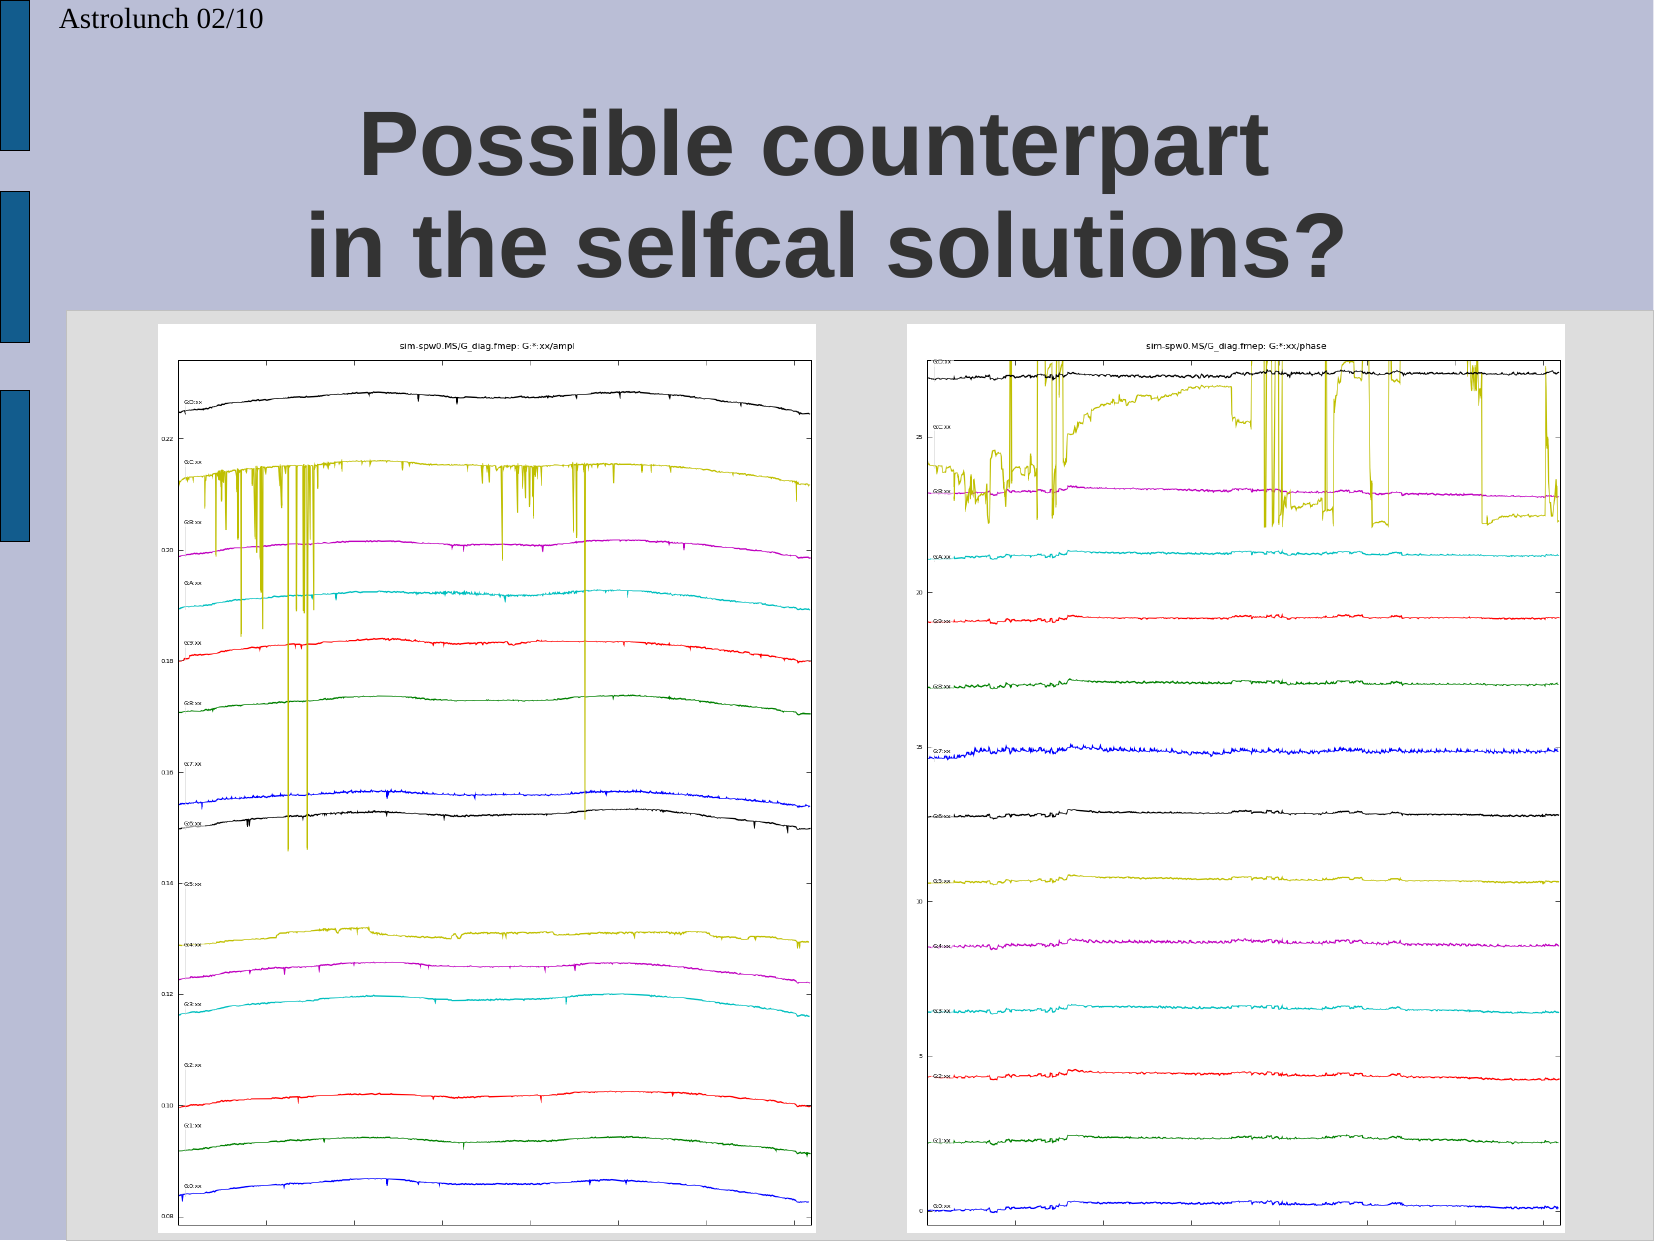

Astrolunch 02/10
# Possible counterpart in the selfcal solutions?